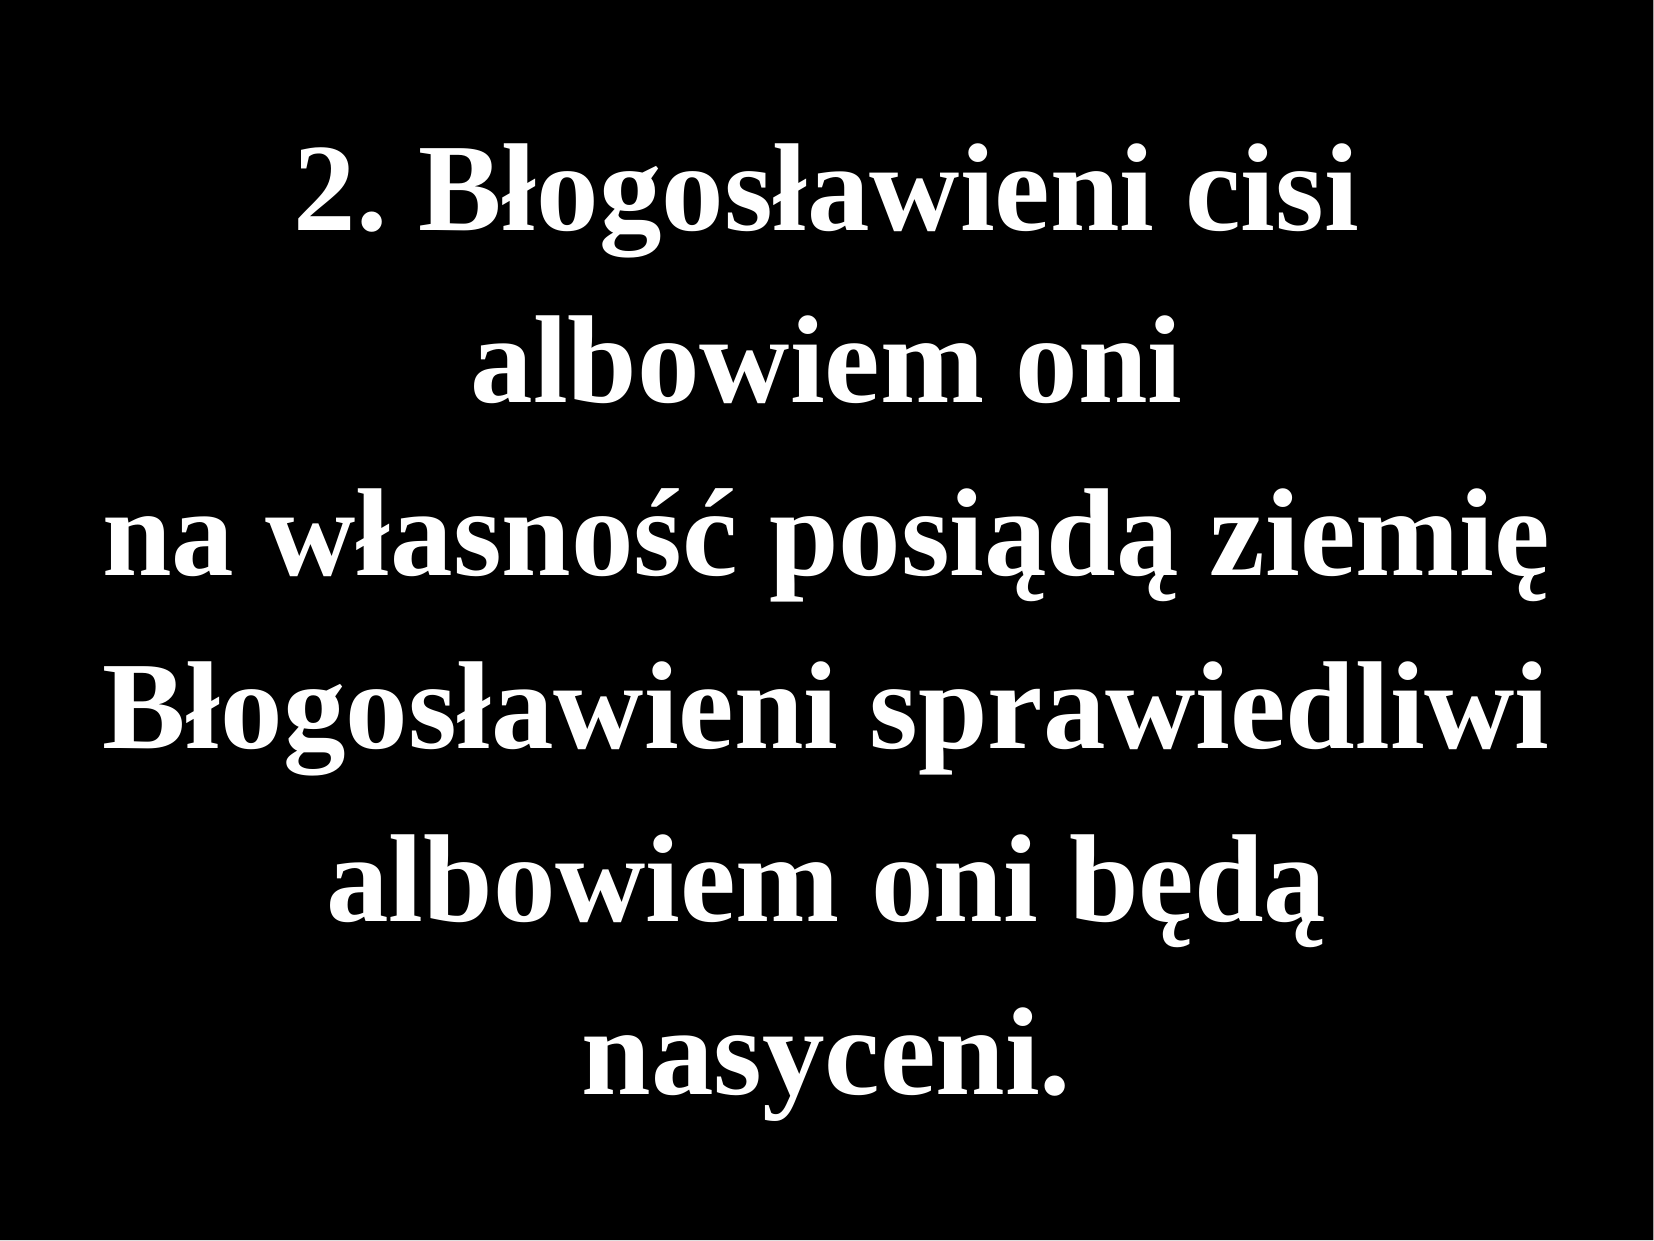

# 2. Błogosławieni cisi ppp albowiem oni ppp na własność posiądą ziemię ppp Błogosławieni sprawiedliwi ppp albowiem oni będą ppp nasyceni.